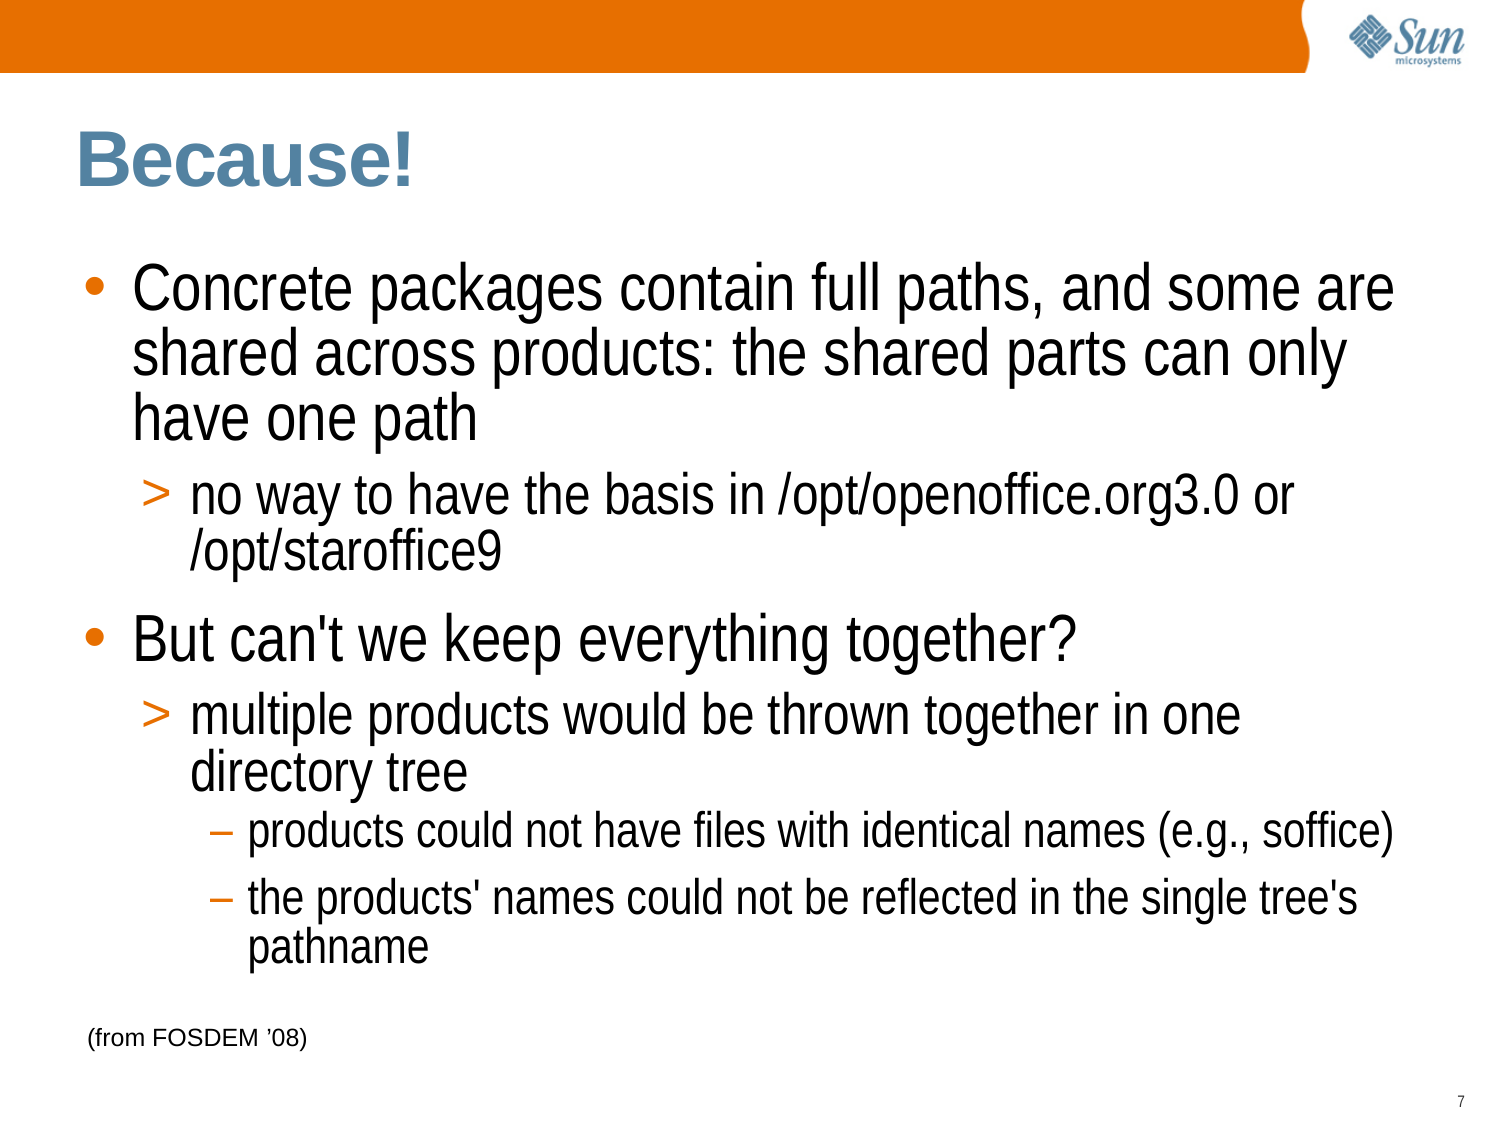

# Because!
Concrete packages contain full paths, and some are shared across products: the shared parts can only have one path
no way to have the basis in /opt/openoffice.org3.0 or /opt/staroffice9
But can't we keep everything together?
multiple products would be thrown together in one directory tree
products could not have files with identical names (e.g., soffice)
the products' names could not be reflected in the single tree's pathname
(from FOSDEM ’08)